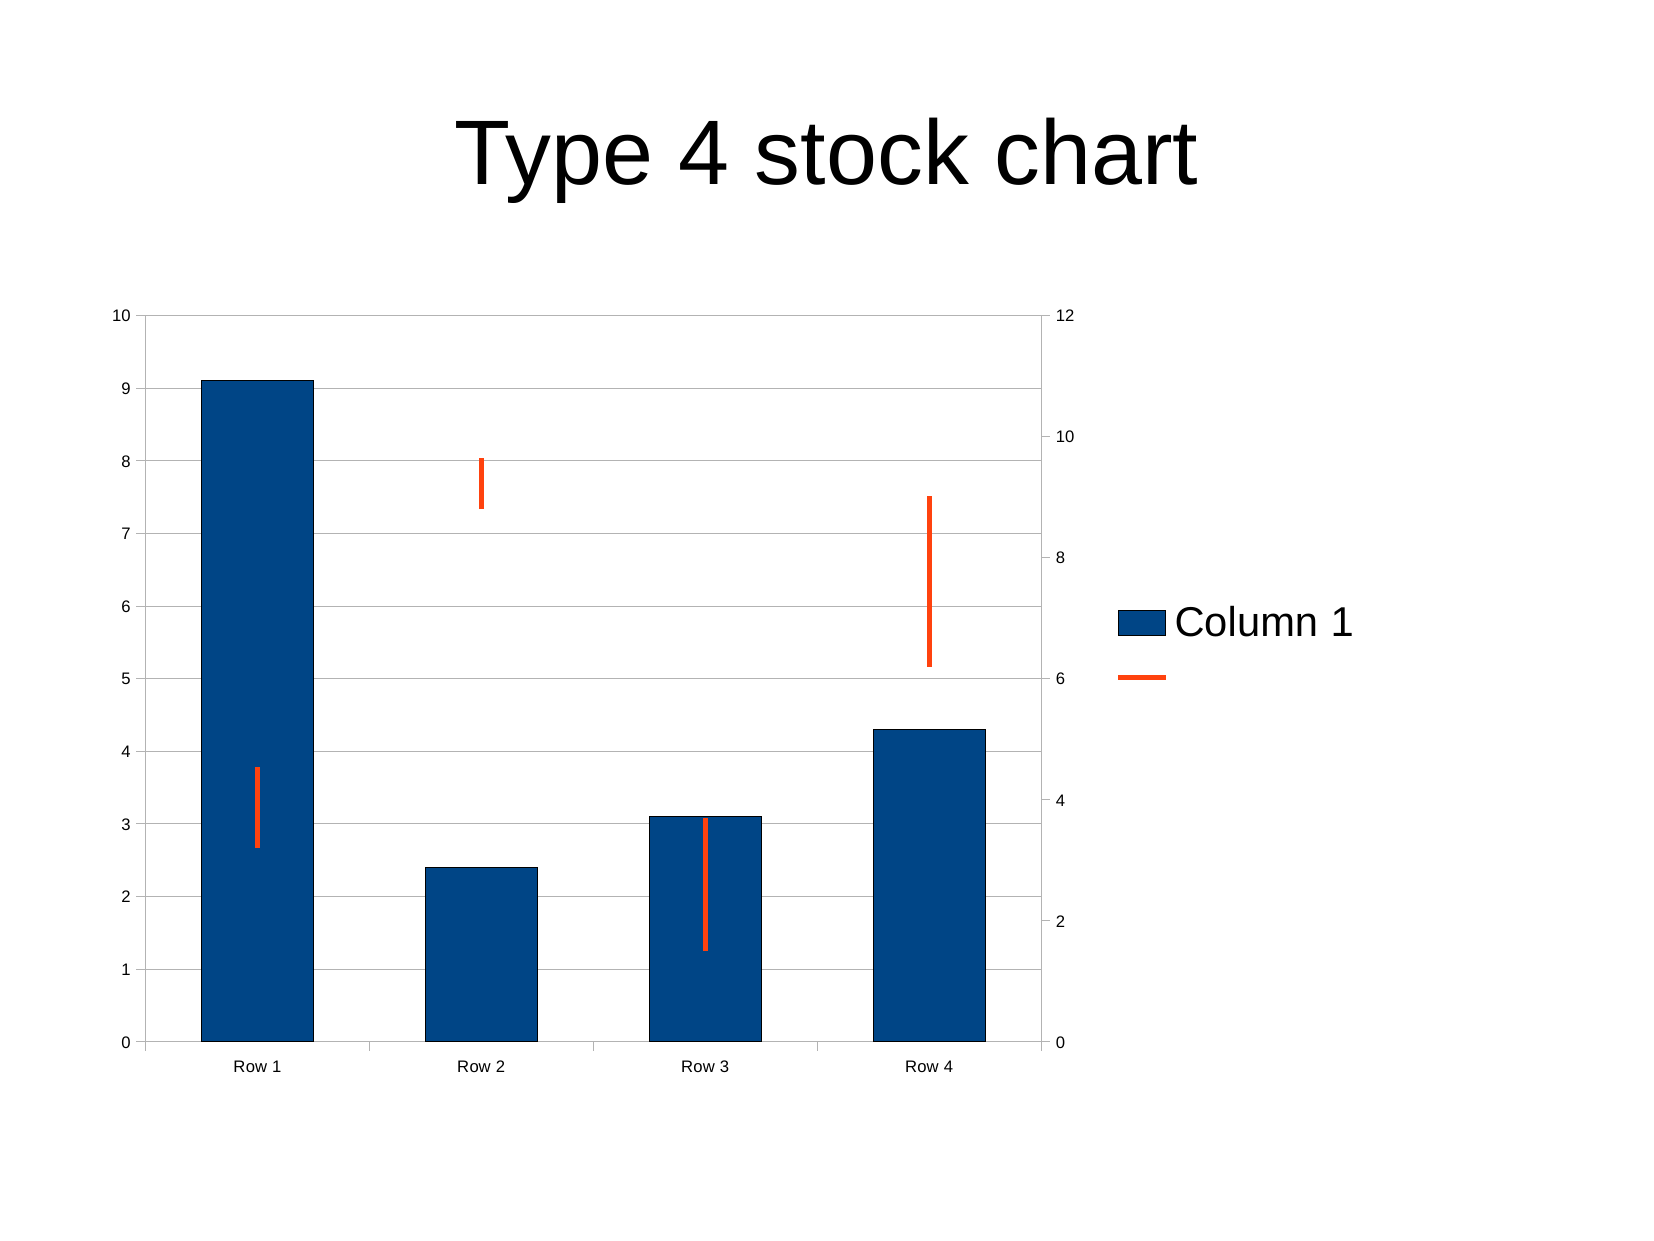

# Type 4 stock chart
[unsupported chart]